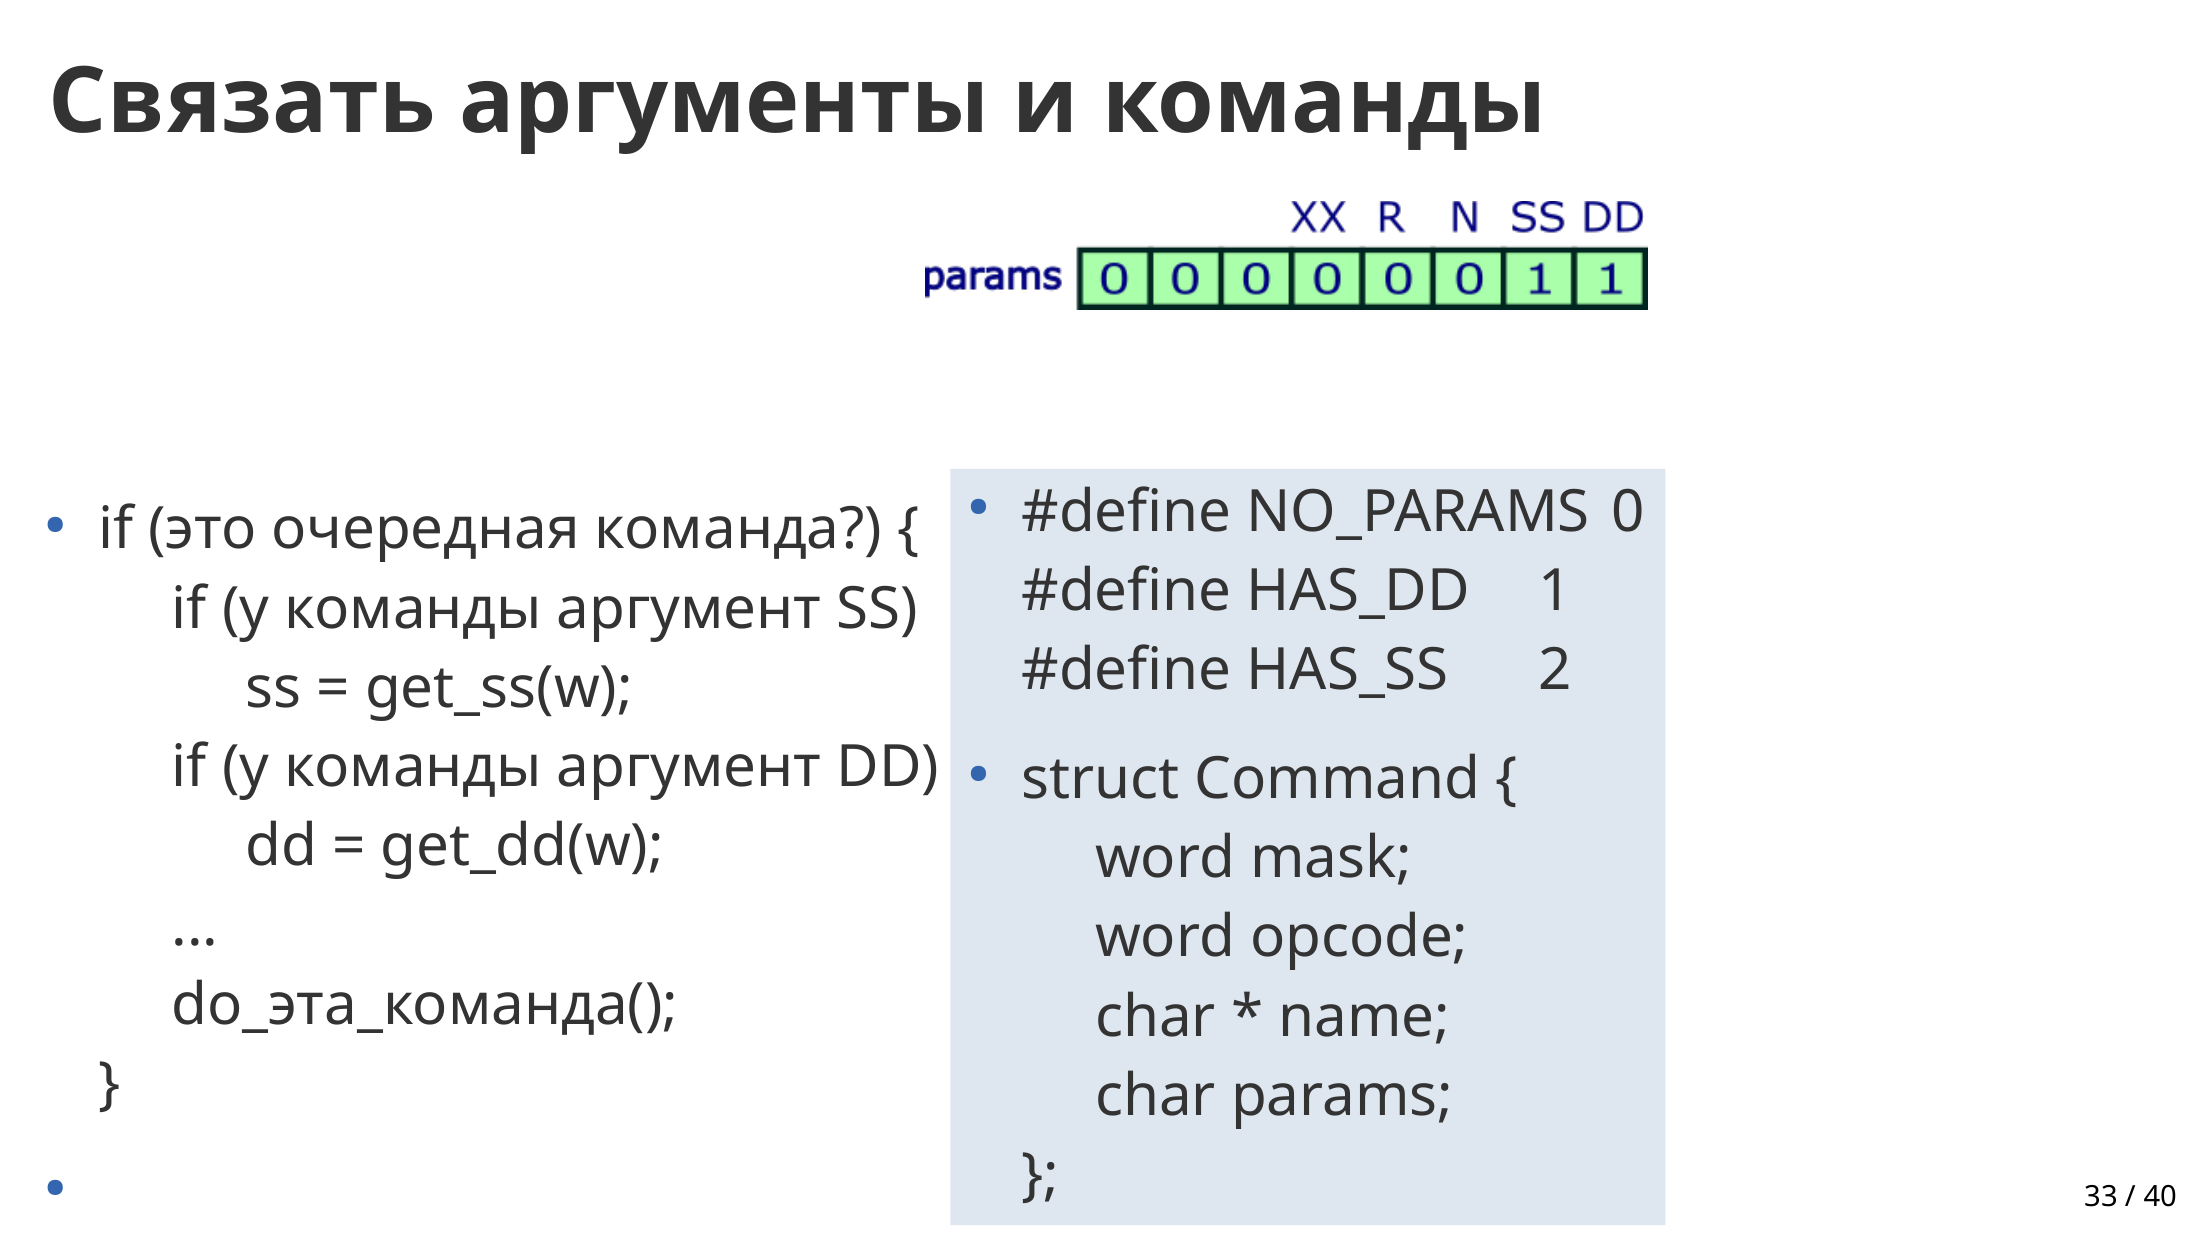

# Связать аргументы и команды
#define NO_PARAMS	0
#define HAS_DD 	1
#define HAS_SS 	2
struct Command {
	word mask;
	word opcode;
	char * name;
	char params;
};
if (это очередная команда?) {
	if (у команды аргумент SS)
		ss = get_ss(w);
	if (у команды аргумент DD)
		dd = get_dd(w);
	...
	do_эта_команда();
}
33